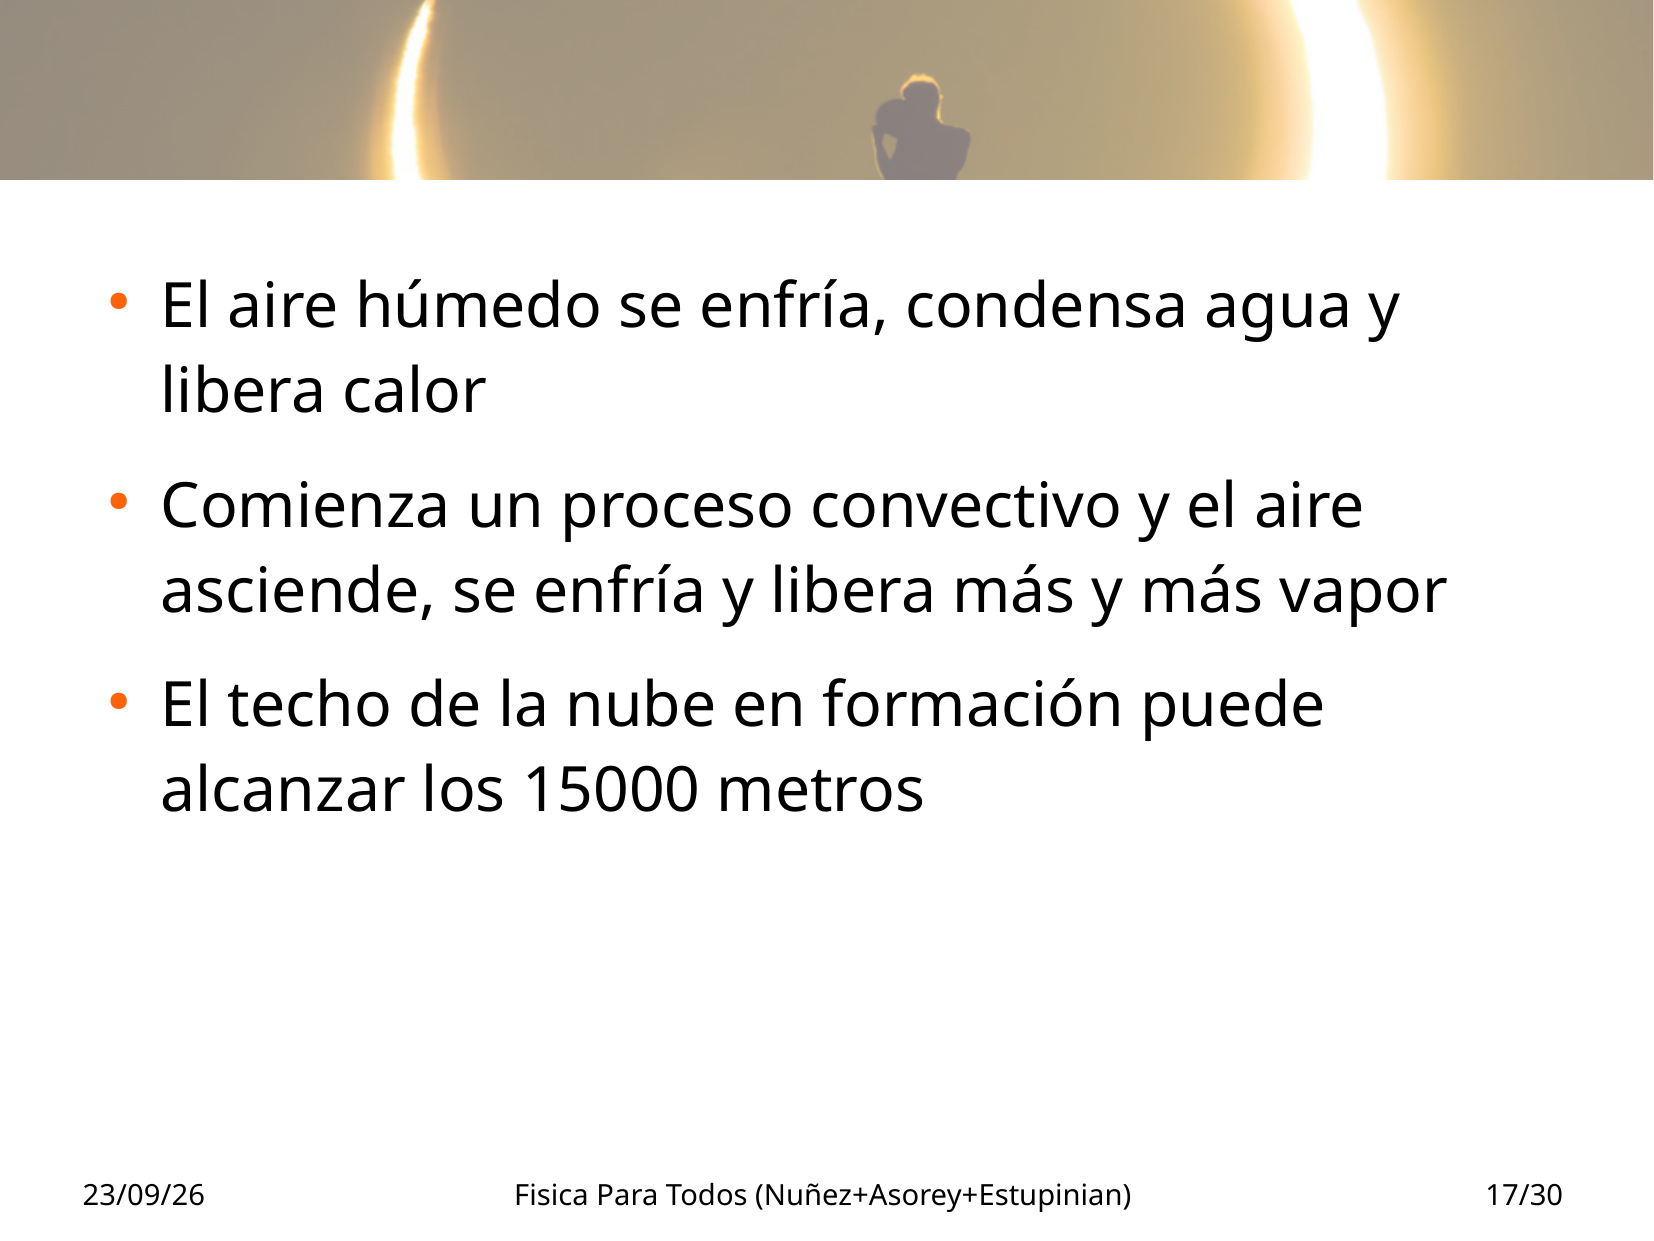

#
El aire húmedo se enfría, condensa agua y libera calor
Comienza un proceso convectivo y el aire asciende, se enfría y libera más y más vapor
El techo de la nube en formación puede alcanzar los 15000 metros
Fisica Para Todos (Nuñez+Asorey+Estupinian)
17